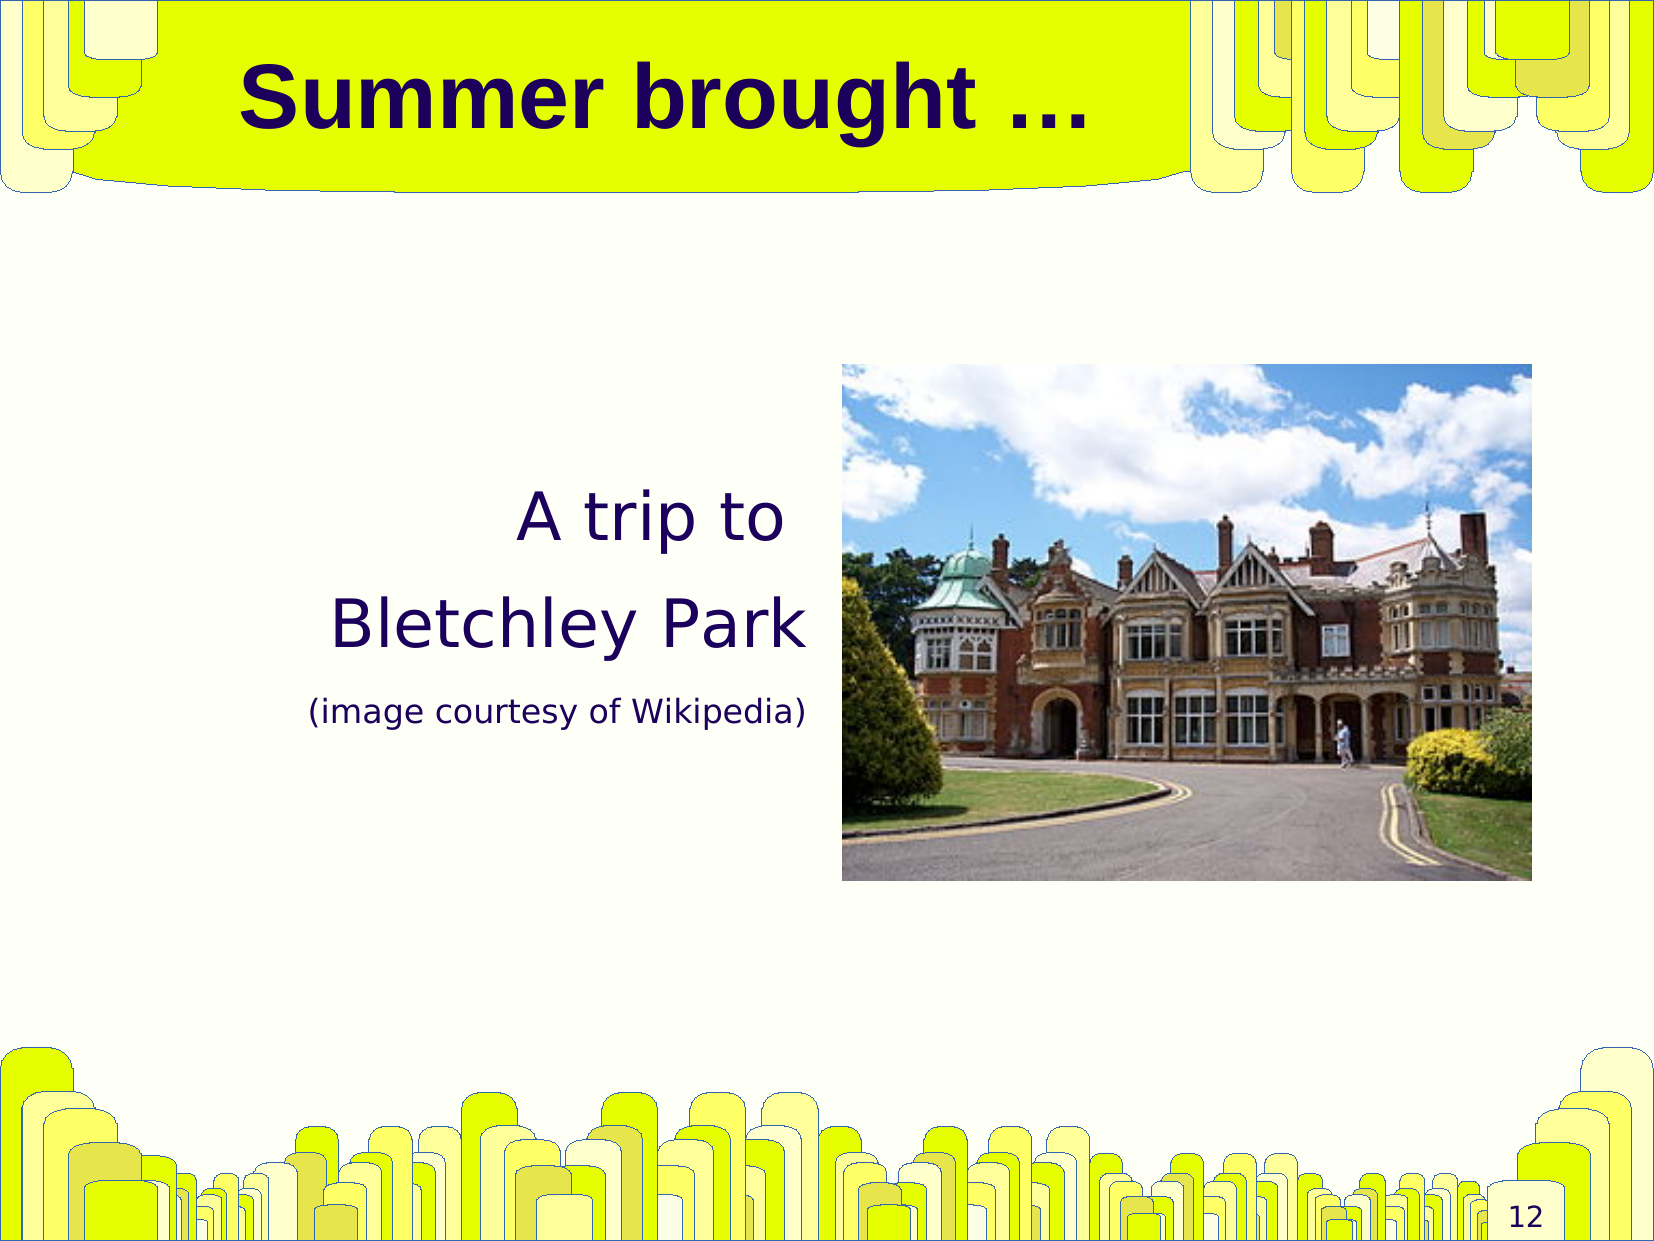

# Summer brought …
A trip to
Bletchley Park
(image courtesy of Wikipedia)